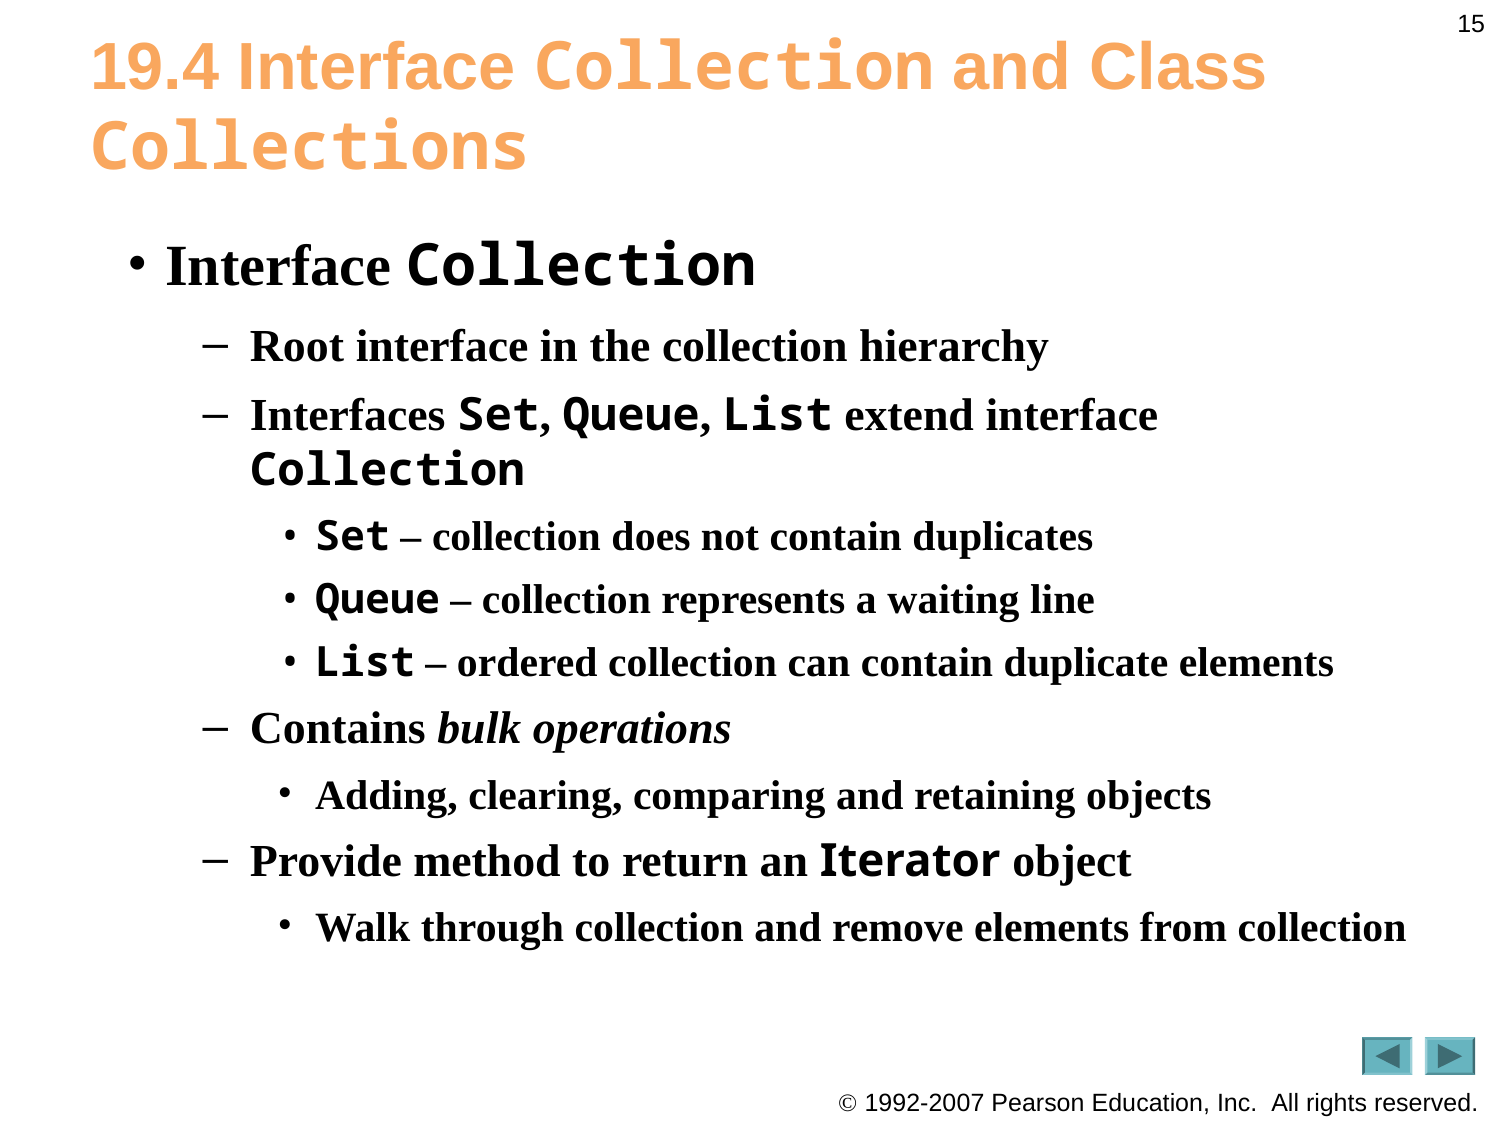

# 19.4 Interface Collection and Class Collections
Interface Collection
Root interface in the collection hierarchy
Interfaces Set, Queue, List extend interface Collection
Set – collection does not contain duplicates
Queue – collection represents a waiting line
List – ordered collection can contain duplicate elements
Contains bulk operations
Adding, clearing, comparing and retaining objects
Provide method to return an Iterator object
Walk through collection and remove elements from collection